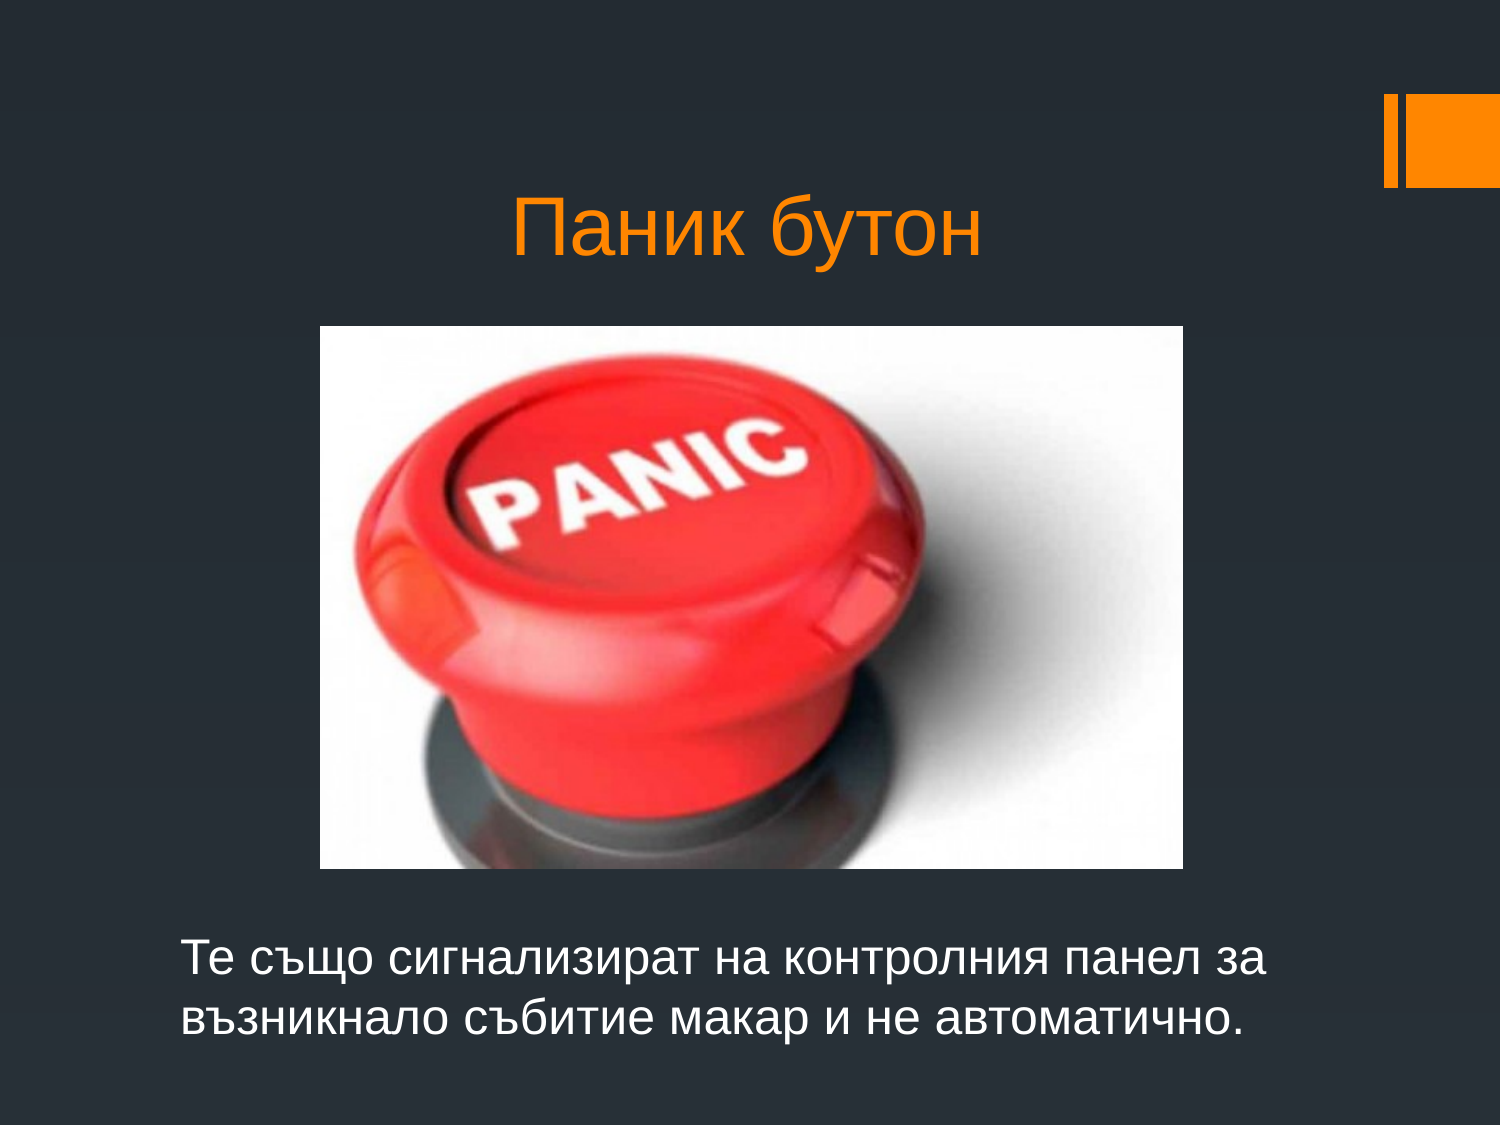

# Паник бутон
Те също сигнализират на контролния панел за възникнало събитие макар и не автоматично.